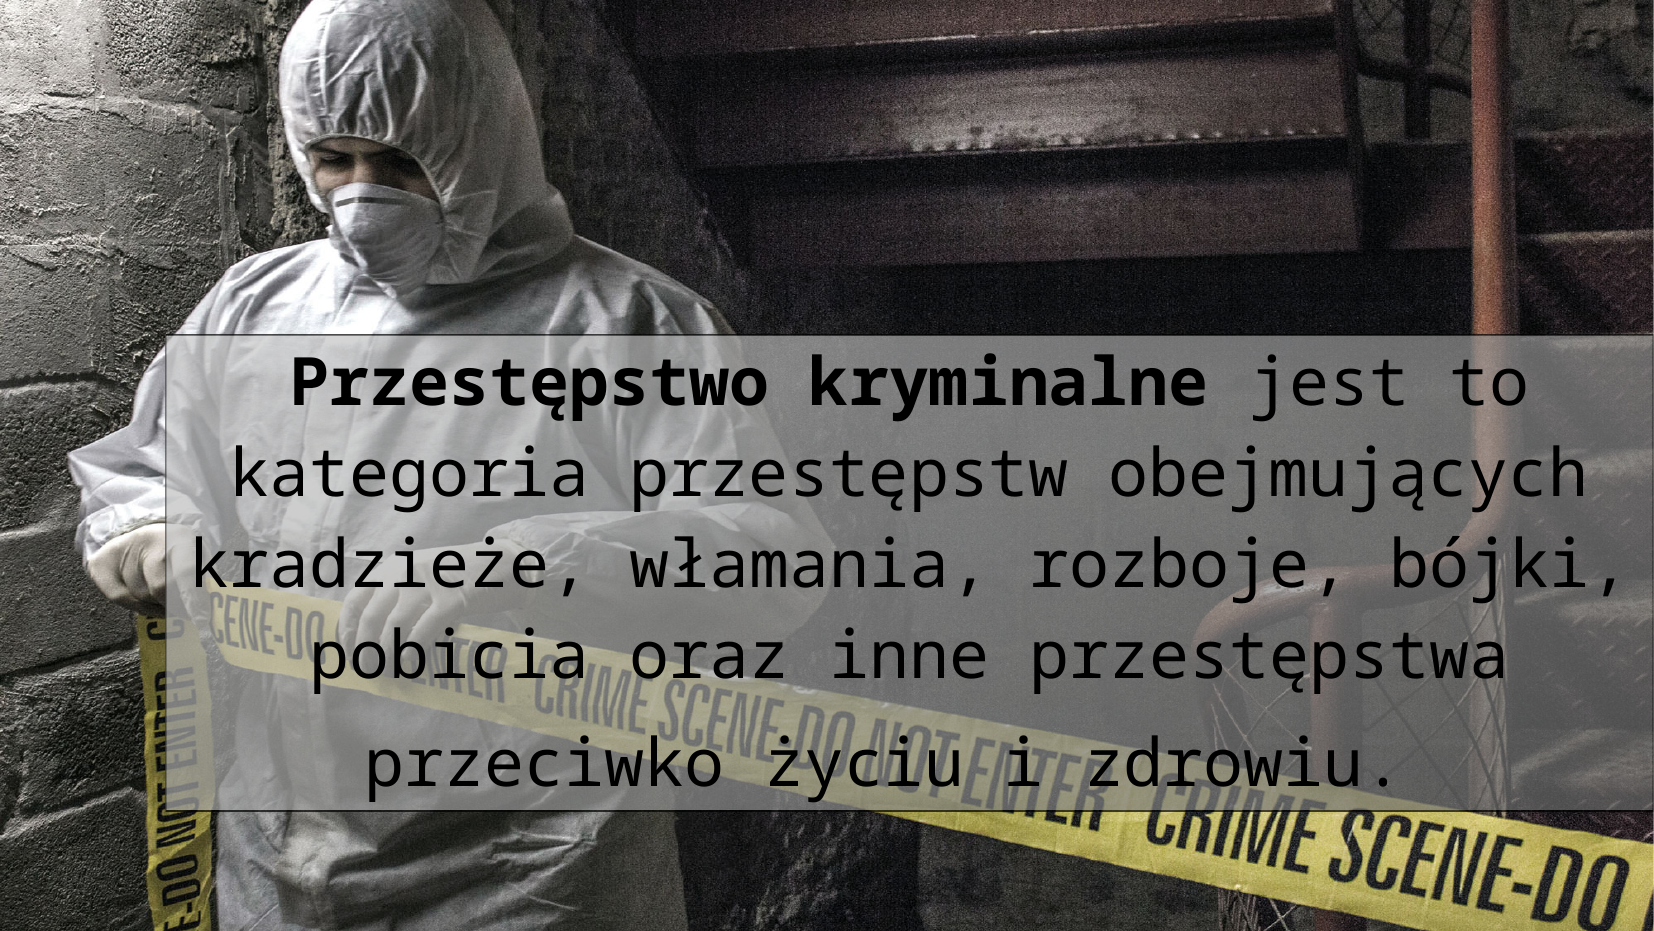

# Przestępstwo kryminalne jest to kategoria przestępstw obejmujących kradzieże, włamania, rozboje, bójki, pobicia oraz inne przestępstwa przeciwko życiu i zdrowiu.